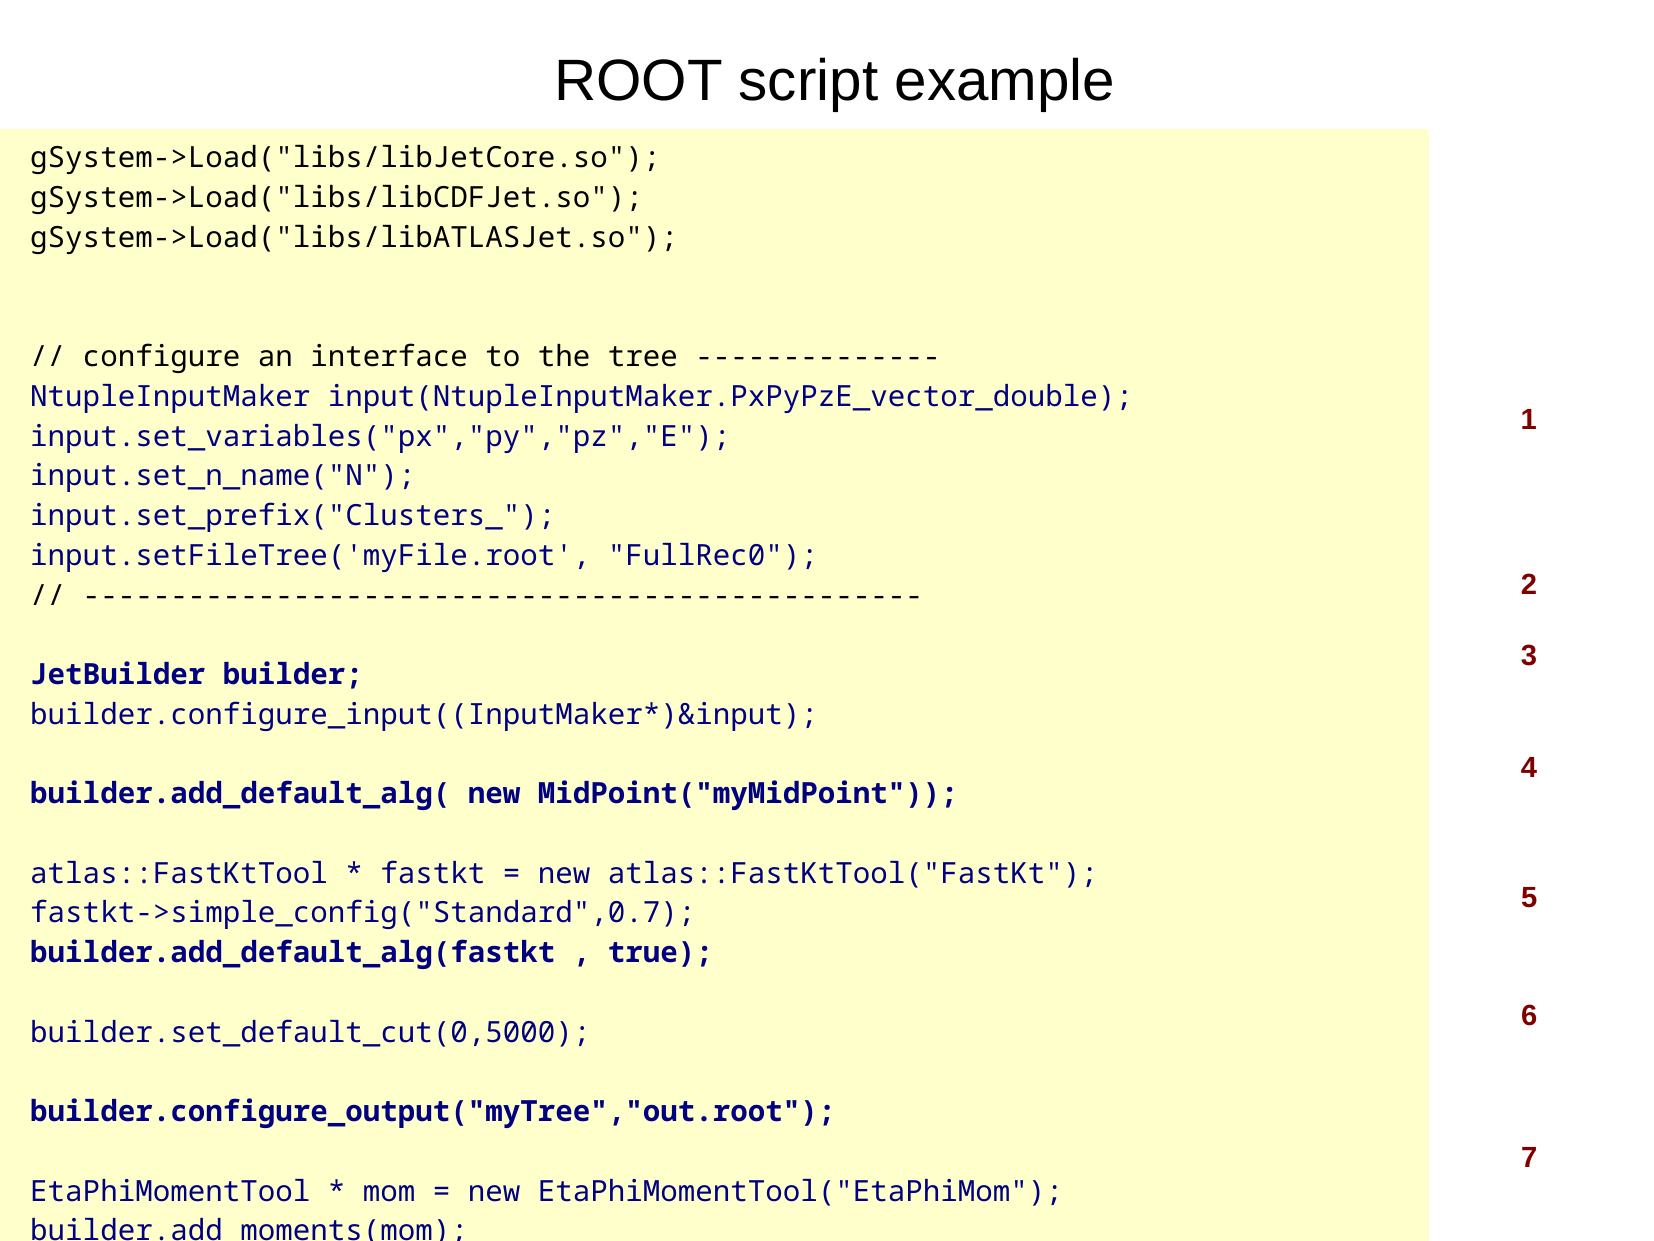

ROOT script example
 gSystem->Load("libs/libJetCore.so");
 gSystem->Load("libs/libCDFJet.so");
 gSystem->Load("libs/libATLASJet.so");
 // configure an interface to the tree --------------
 NtupleInputMaker input(NtupleInputMaker.PxPyPzE_vector_double);
 input.set_variables("px","py","pz","E");
 input.set_n_name("N");
 input.set_prefix("Clusters_");
 input.setFileTree('myFile.root', "FullRec0");
 // ------------------------------------------------
 JetBuilder builder;
 builder.configure_input((InputMaker*)&input);
 builder.add_default_alg( new MidPoint("myMidPoint"));
 atlas::FastKtTool * fastkt = new atlas::FastKtTool("FastKt");
 fastkt->simple_config("Standard",0.7);
 builder.add_default_alg(fastkt , true);
 builder.set_default_cut(0,5000);
 builder.configure_output("myTree","out.root");
 EtaPhiMomentTool * mom = new EtaPhiMomentTool("EtaPhiMom");
 builder.add_moments(mom);
 builder.do_time_measure();
 // ------------------------------------------------
 builder.silent_mode();
 builder.process_events(300);
1
2
3
4
5
6
7